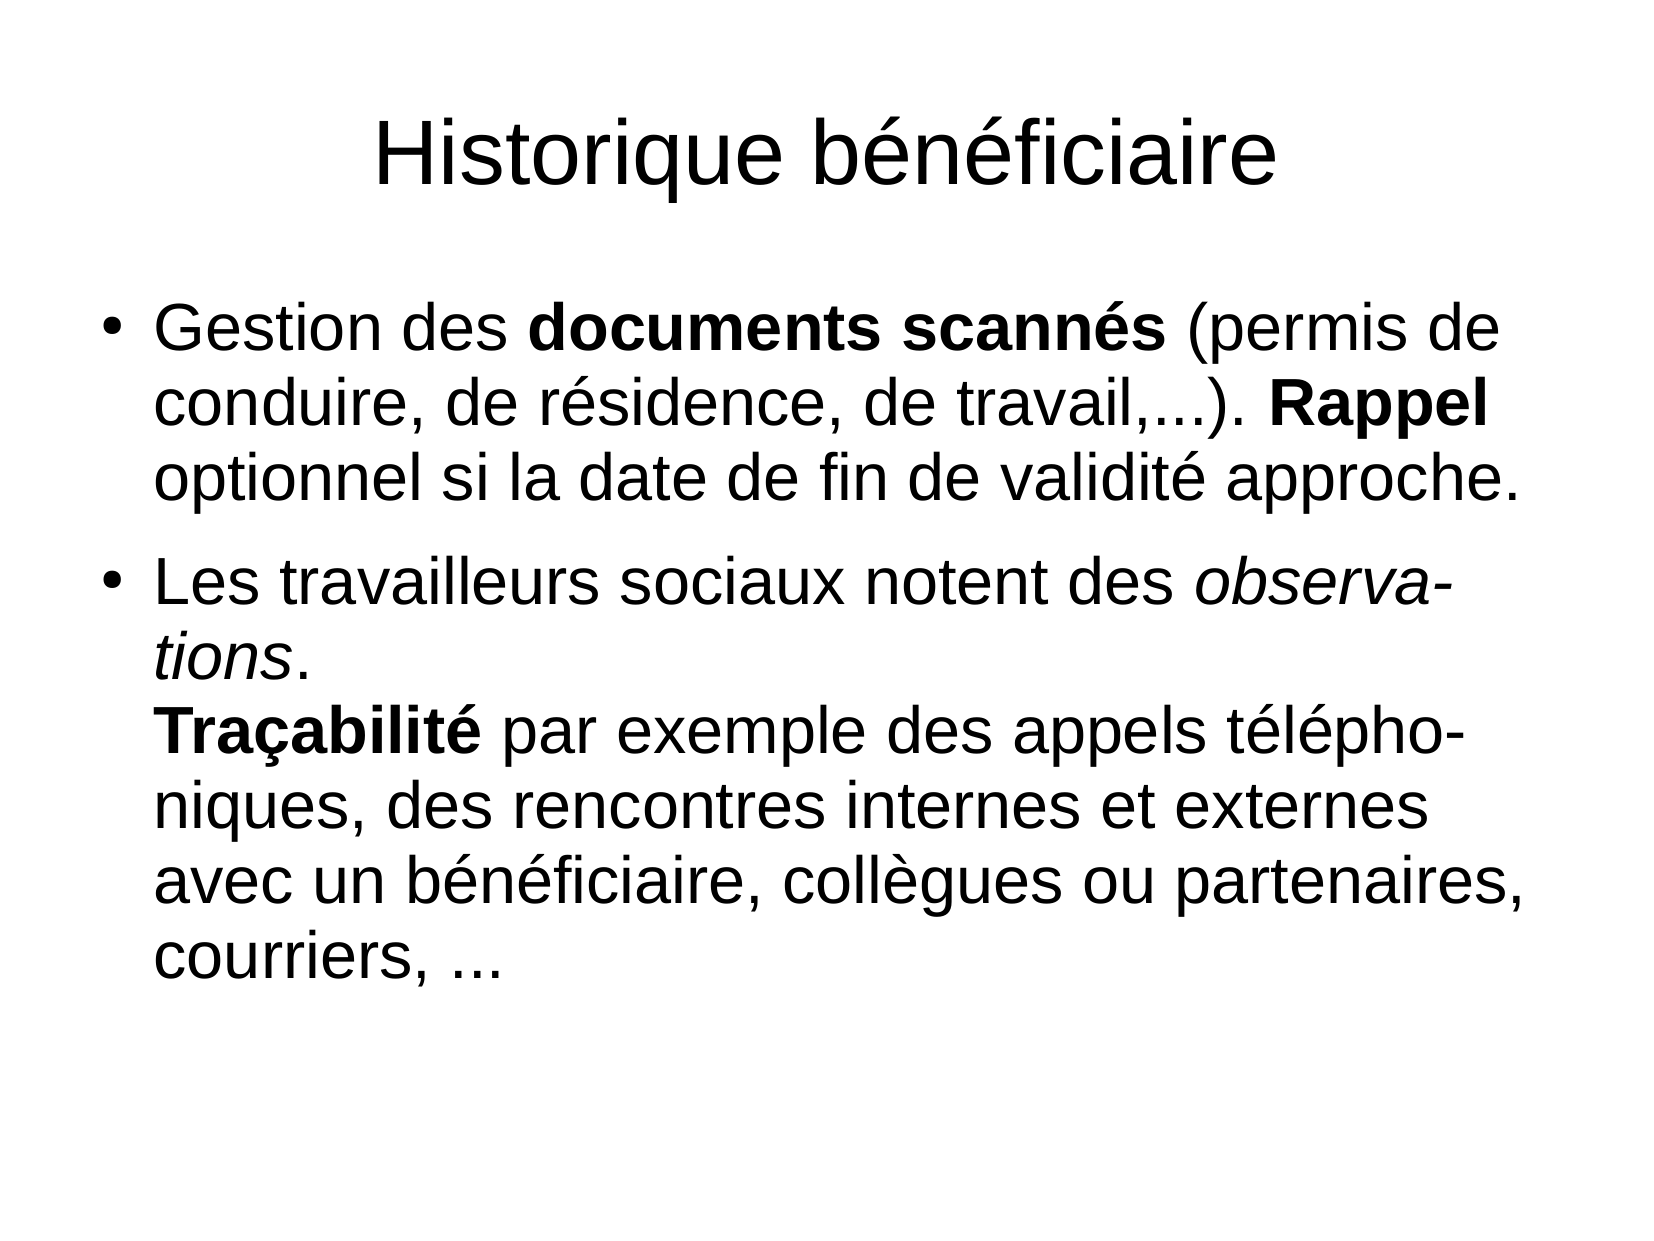

# Historique bénéficiaire
Gestion des documents scannés (permis de conduire, de résidence, de travail,...). Rappel optionnel si la date de fin de validité approche.
Les travailleurs sociaux notent des observa-tions.
Traçabilité par exemple des appels télépho-niques, des rencontres internes et externes avec un bénéficiaire, collègues ou partenaires, courriers, ...